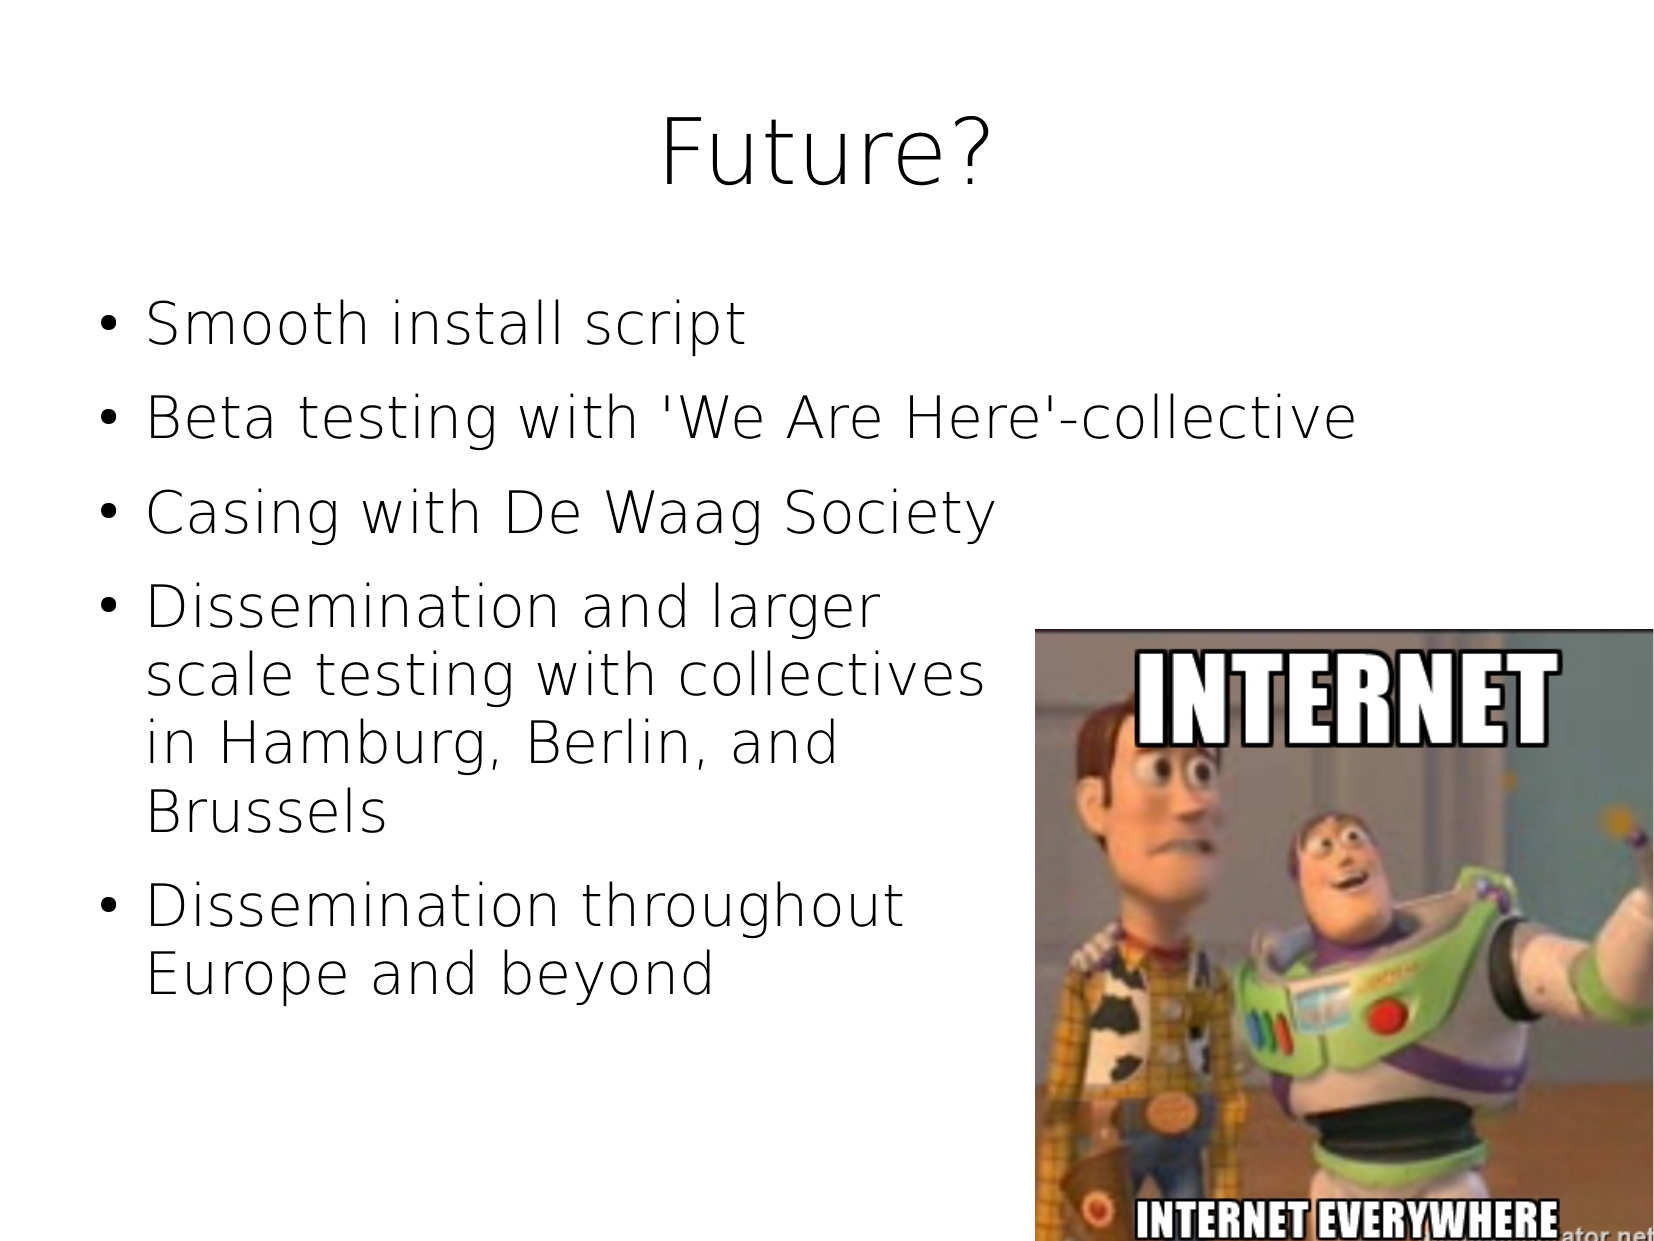

# Future?
Smooth install script
Beta testing with 'We Are Here'-collective
Casing with De Waag Society
Dissemination and larger scale testing with collectives in Hamburg, Berlin, and Brussels
Dissemination throughout Europe and beyond